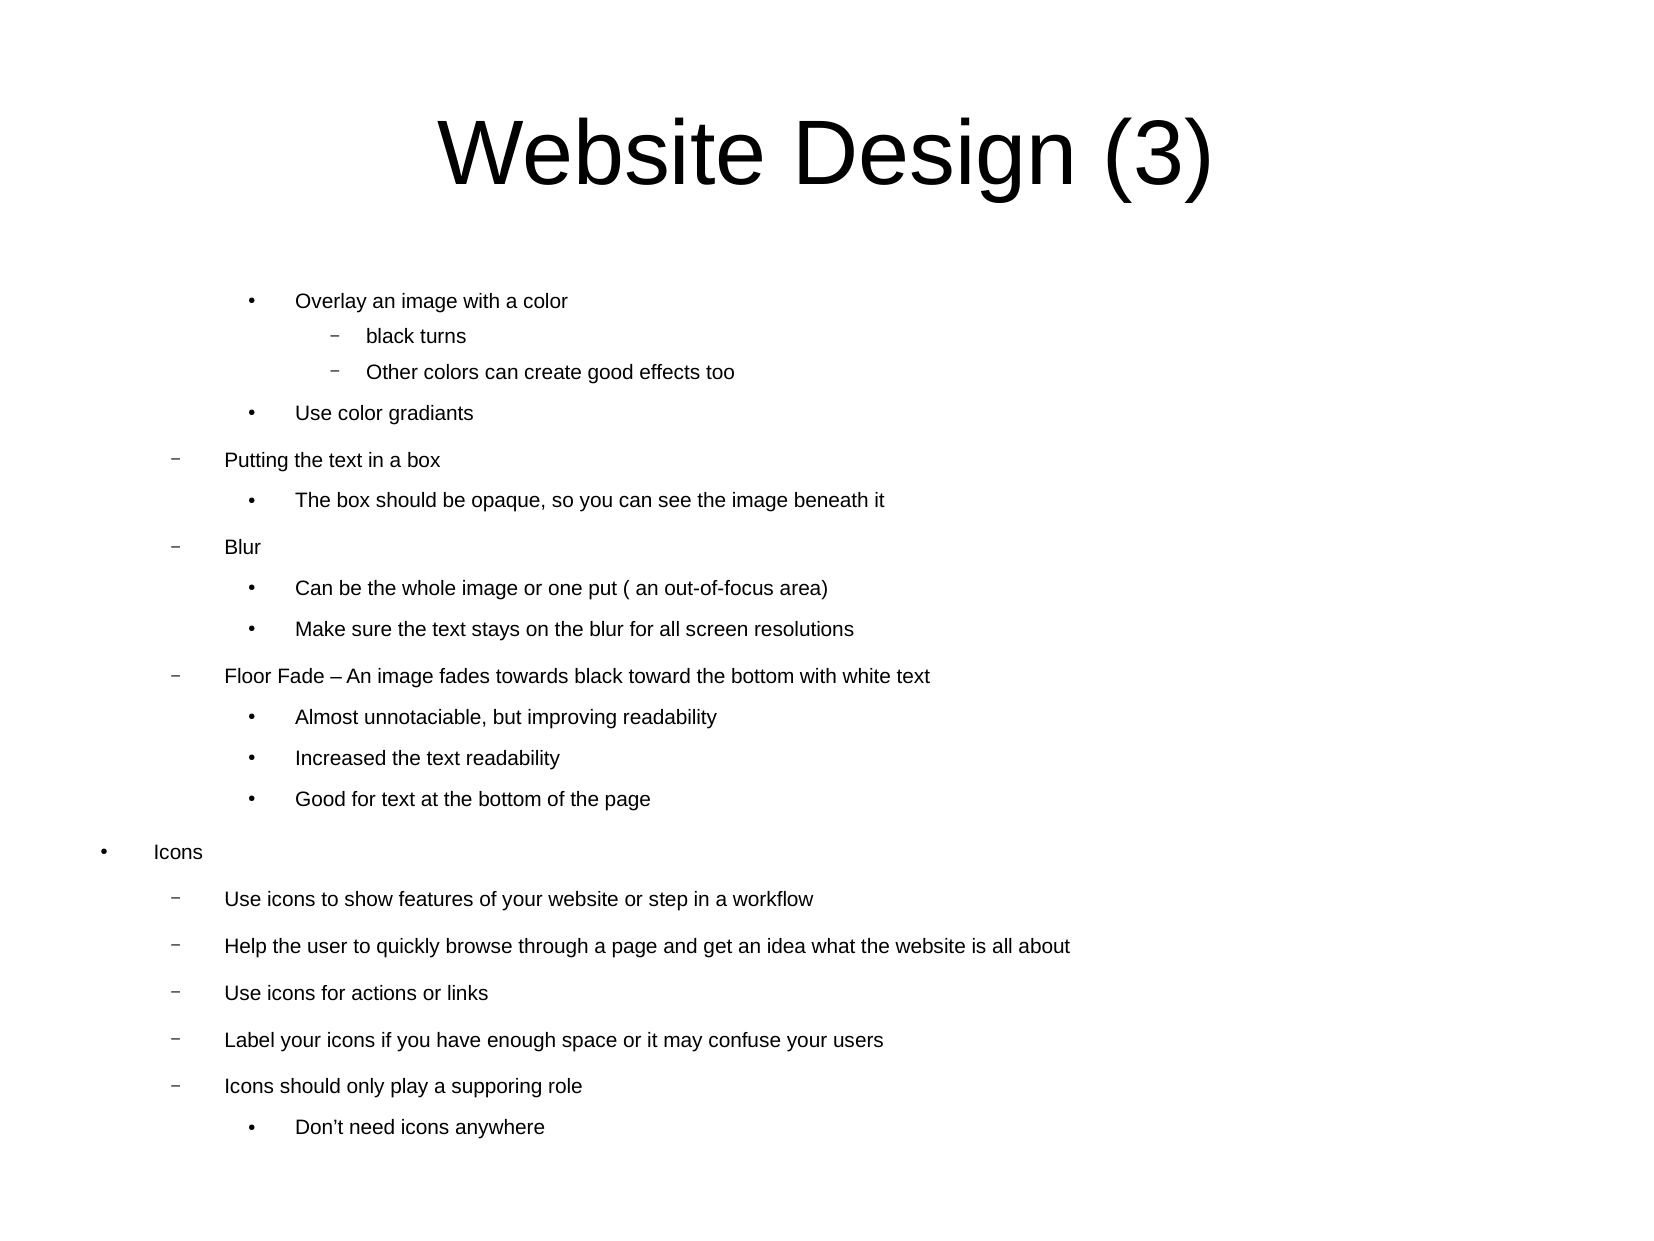

# Website Design (3)
Overlay an image with a color
black turns
Other colors can create good effects too
Use color gradiants
Putting the text in a box
The box should be opaque, so you can see the image beneath it
Blur
Can be the whole image or one put ( an out-of-focus area)
Make sure the text stays on the blur for all screen resolutions
Floor Fade – An image fades towards black toward the bottom with white text
Almost unnotaciable, but improving readability
Increased the text readability
Good for text at the bottom of the page
Icons
Use icons to show features of your website or step in a workflow
Help the user to quickly browse through a page and get an idea what the website is all about
Use icons for actions or links
Label your icons if you have enough space or it may confuse your users
Icons should only play a supporing role
Don’t need icons anywhere